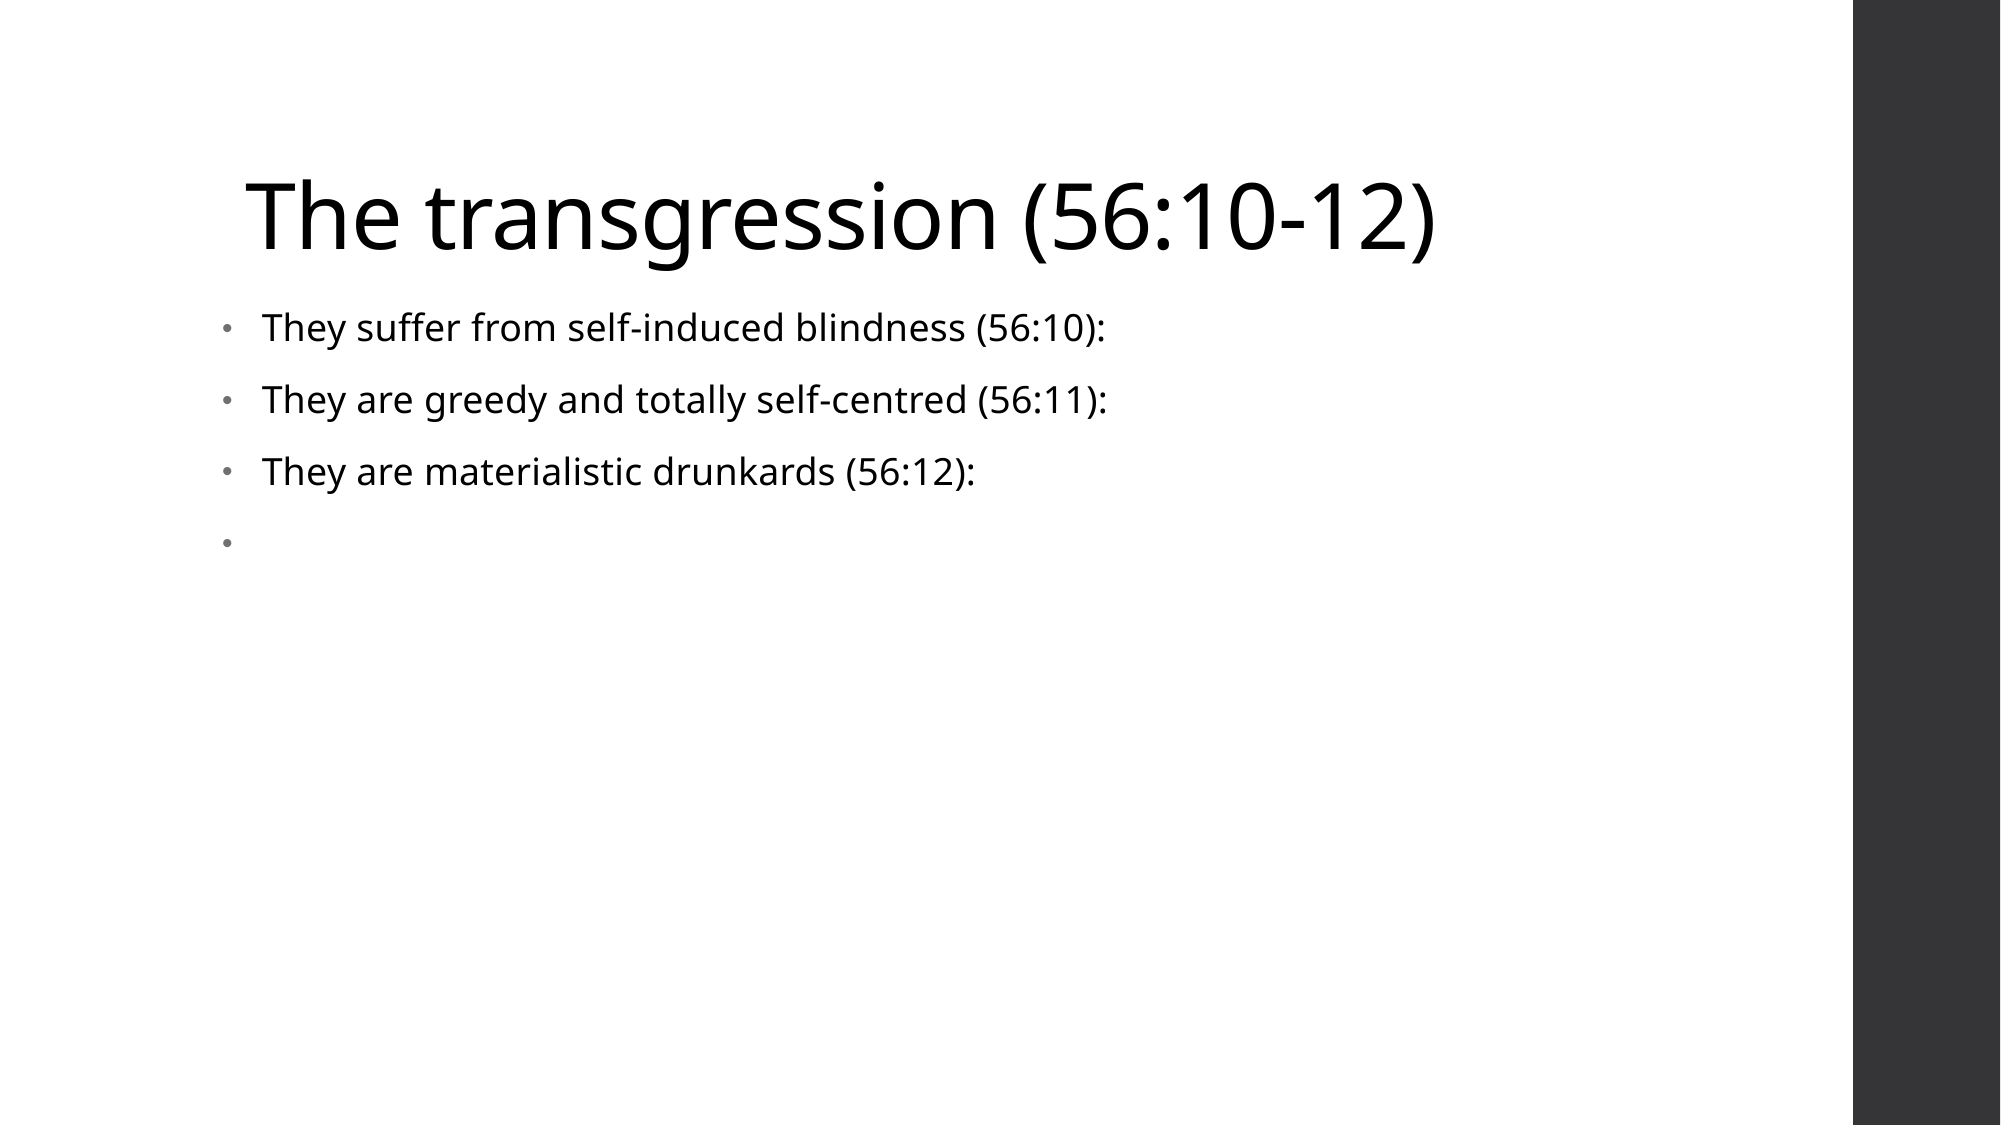

# The transgression (56:10-12)
 They suffer from self-induced blindness (56:10):
 They are greedy and totally self-centred (56:11):
 They are materialistic drunkards (56:12):